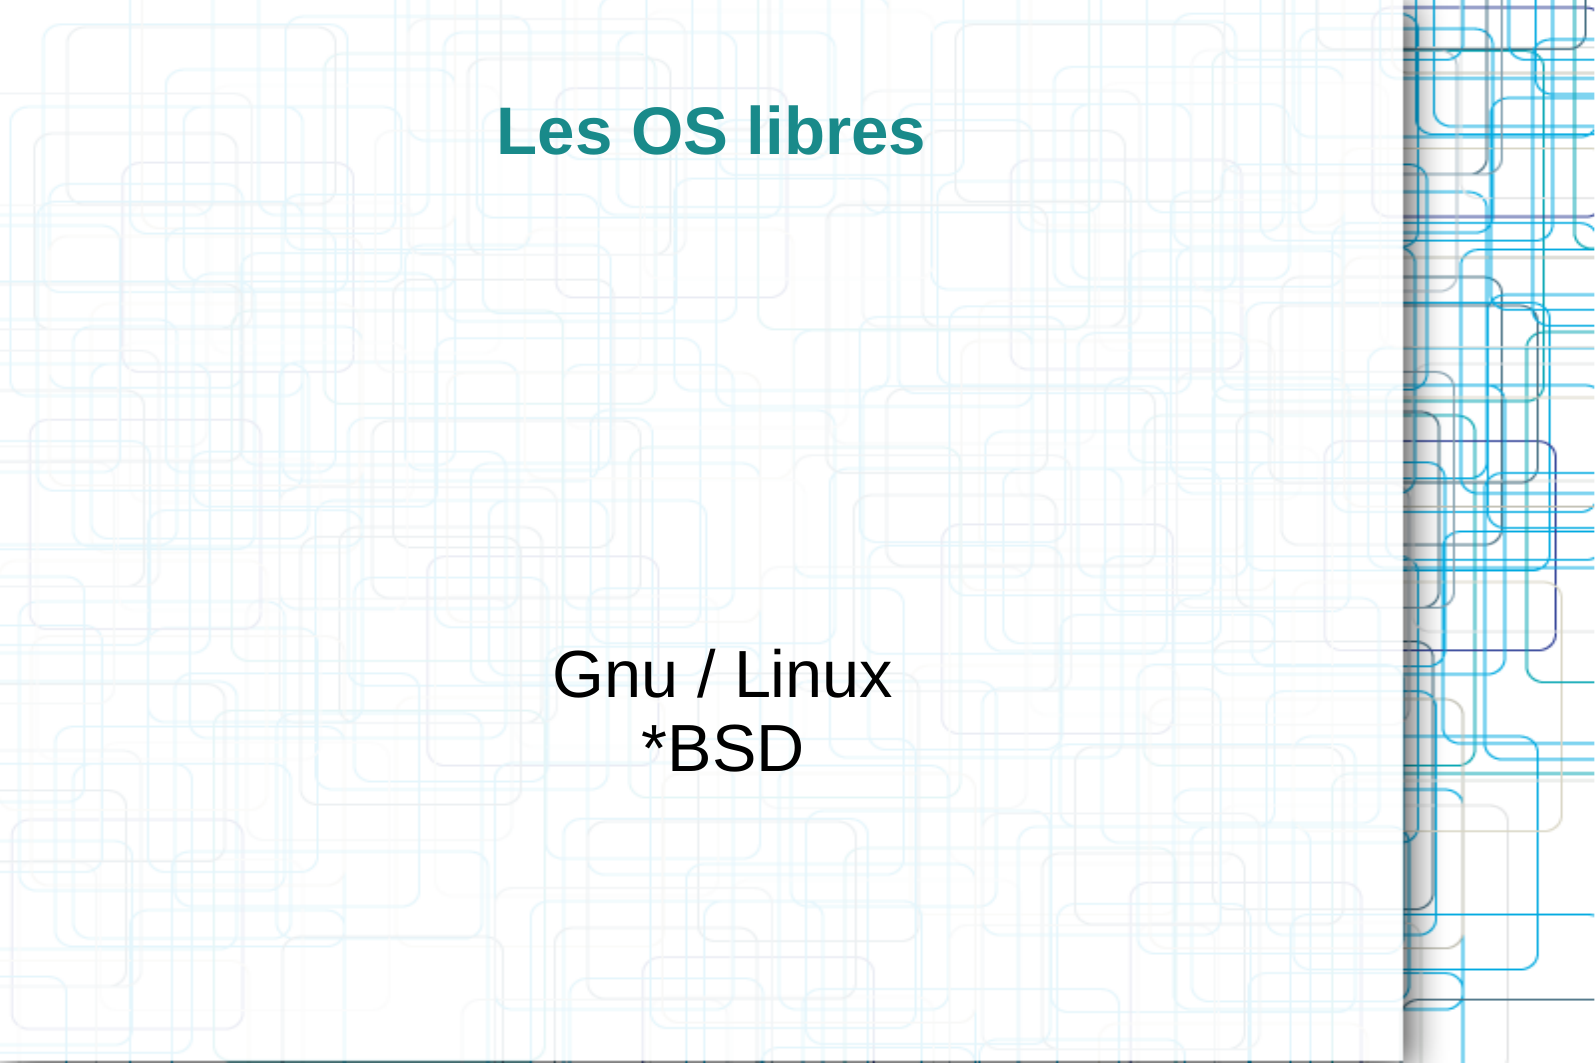

# Les OS libres
Gnu / Linux
*BSD